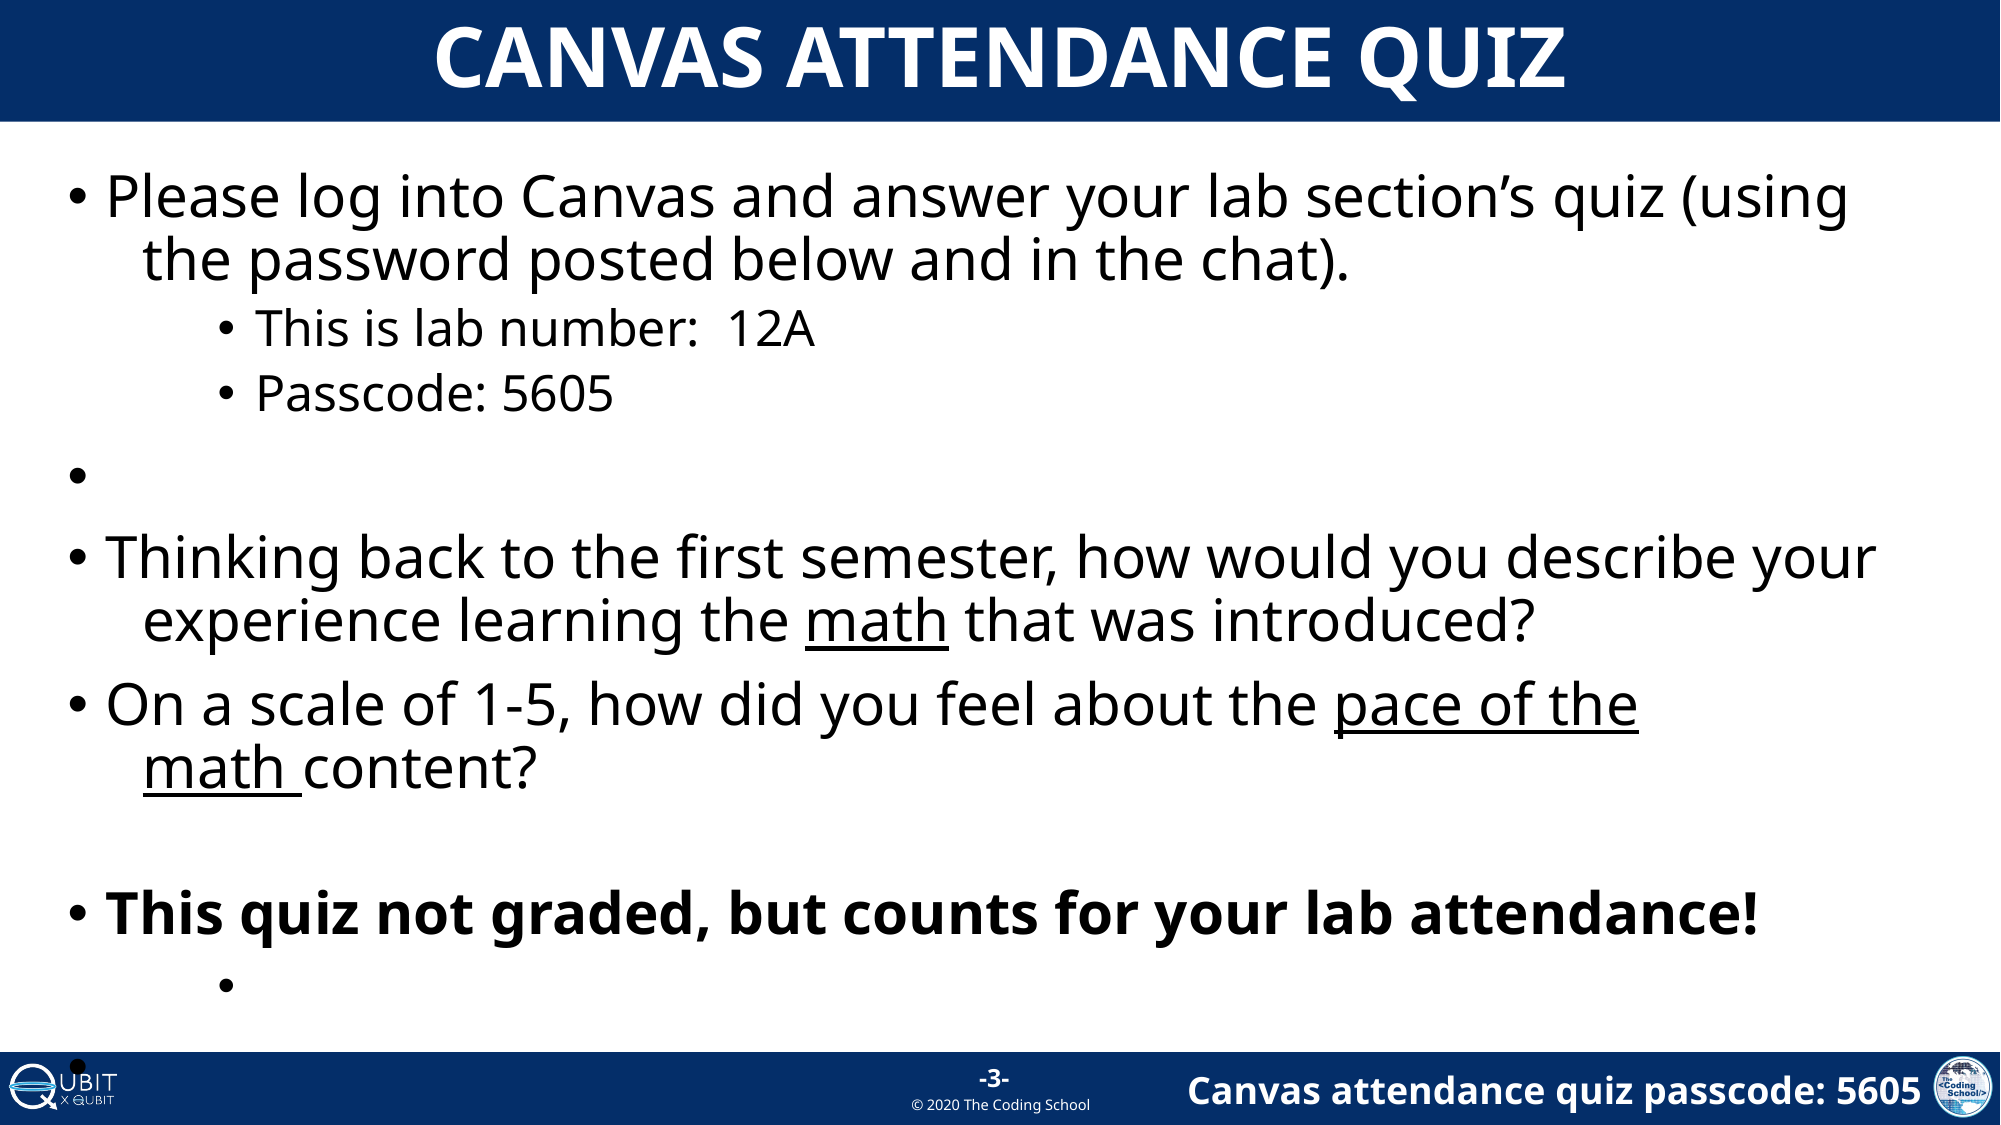

# Canvas attendance quiz
Please log into Canvas and answer your lab section’s quiz (using the password posted below and in the chat).
This is lab number: 12A
Passcode: 5605
Thinking back to the first semester, how would you describe your experience learning the math that was introduced?
On a scale of 1-5, how did you feel about the pace of the math content?
This quiz not graded, but counts for your lab attendance!
-3-